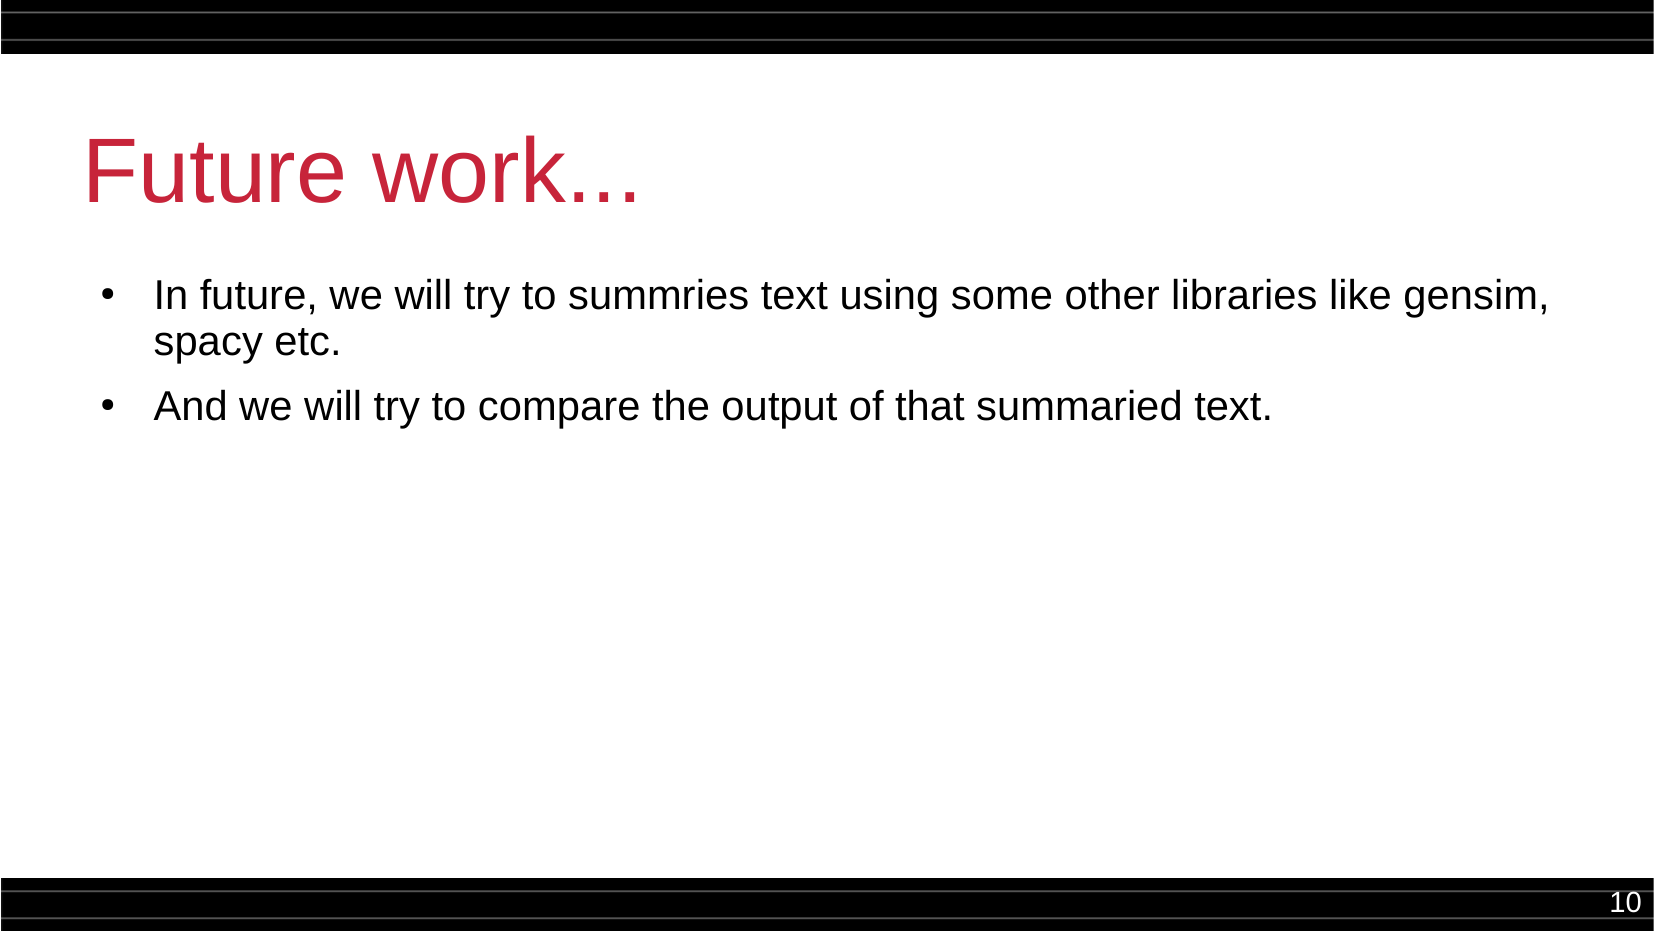

# Future work...
In future, we will try to summries text using some other libraries like gensim, spacy etc.
And we will try to compare the output of that summaried text.